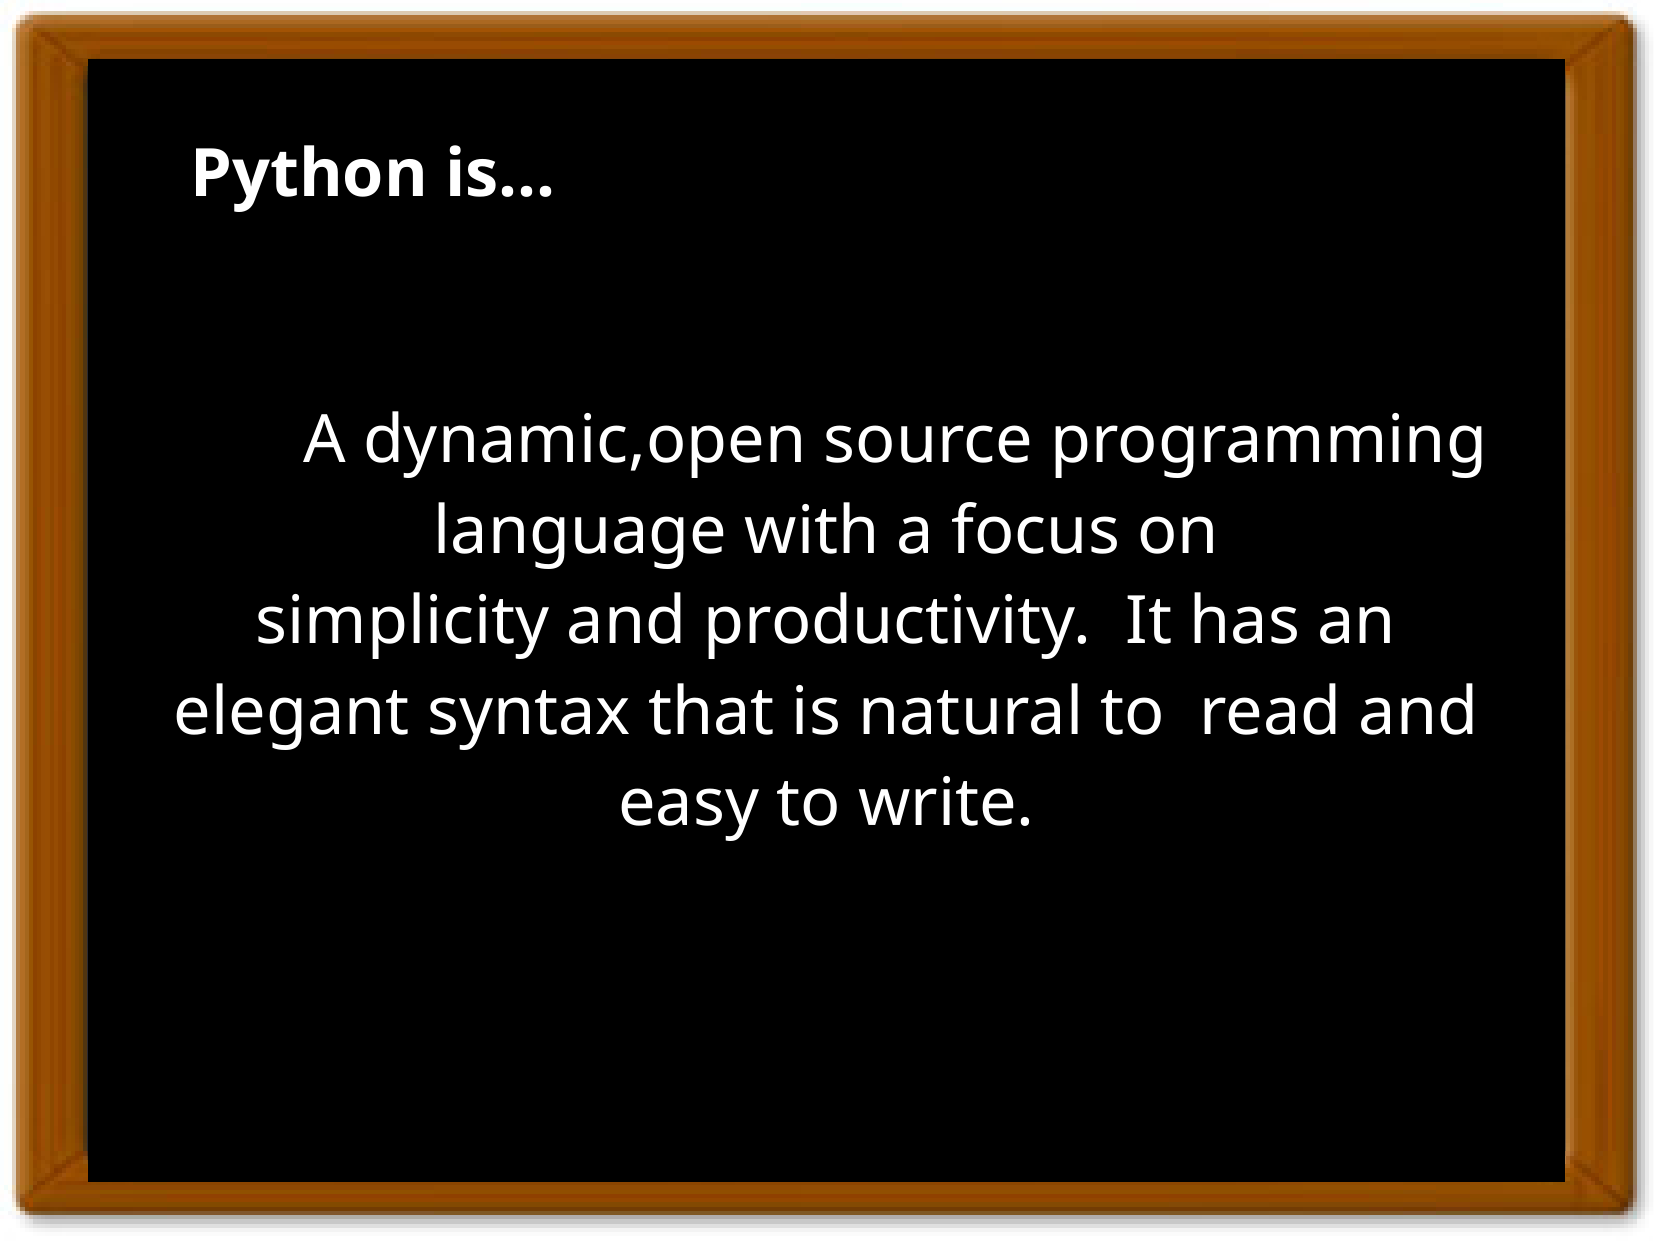

Python is...
 A dynamic,open source programming language with a focus on
simplicity and productivity. It has an
elegant syntax that is natural to read and easy to write.